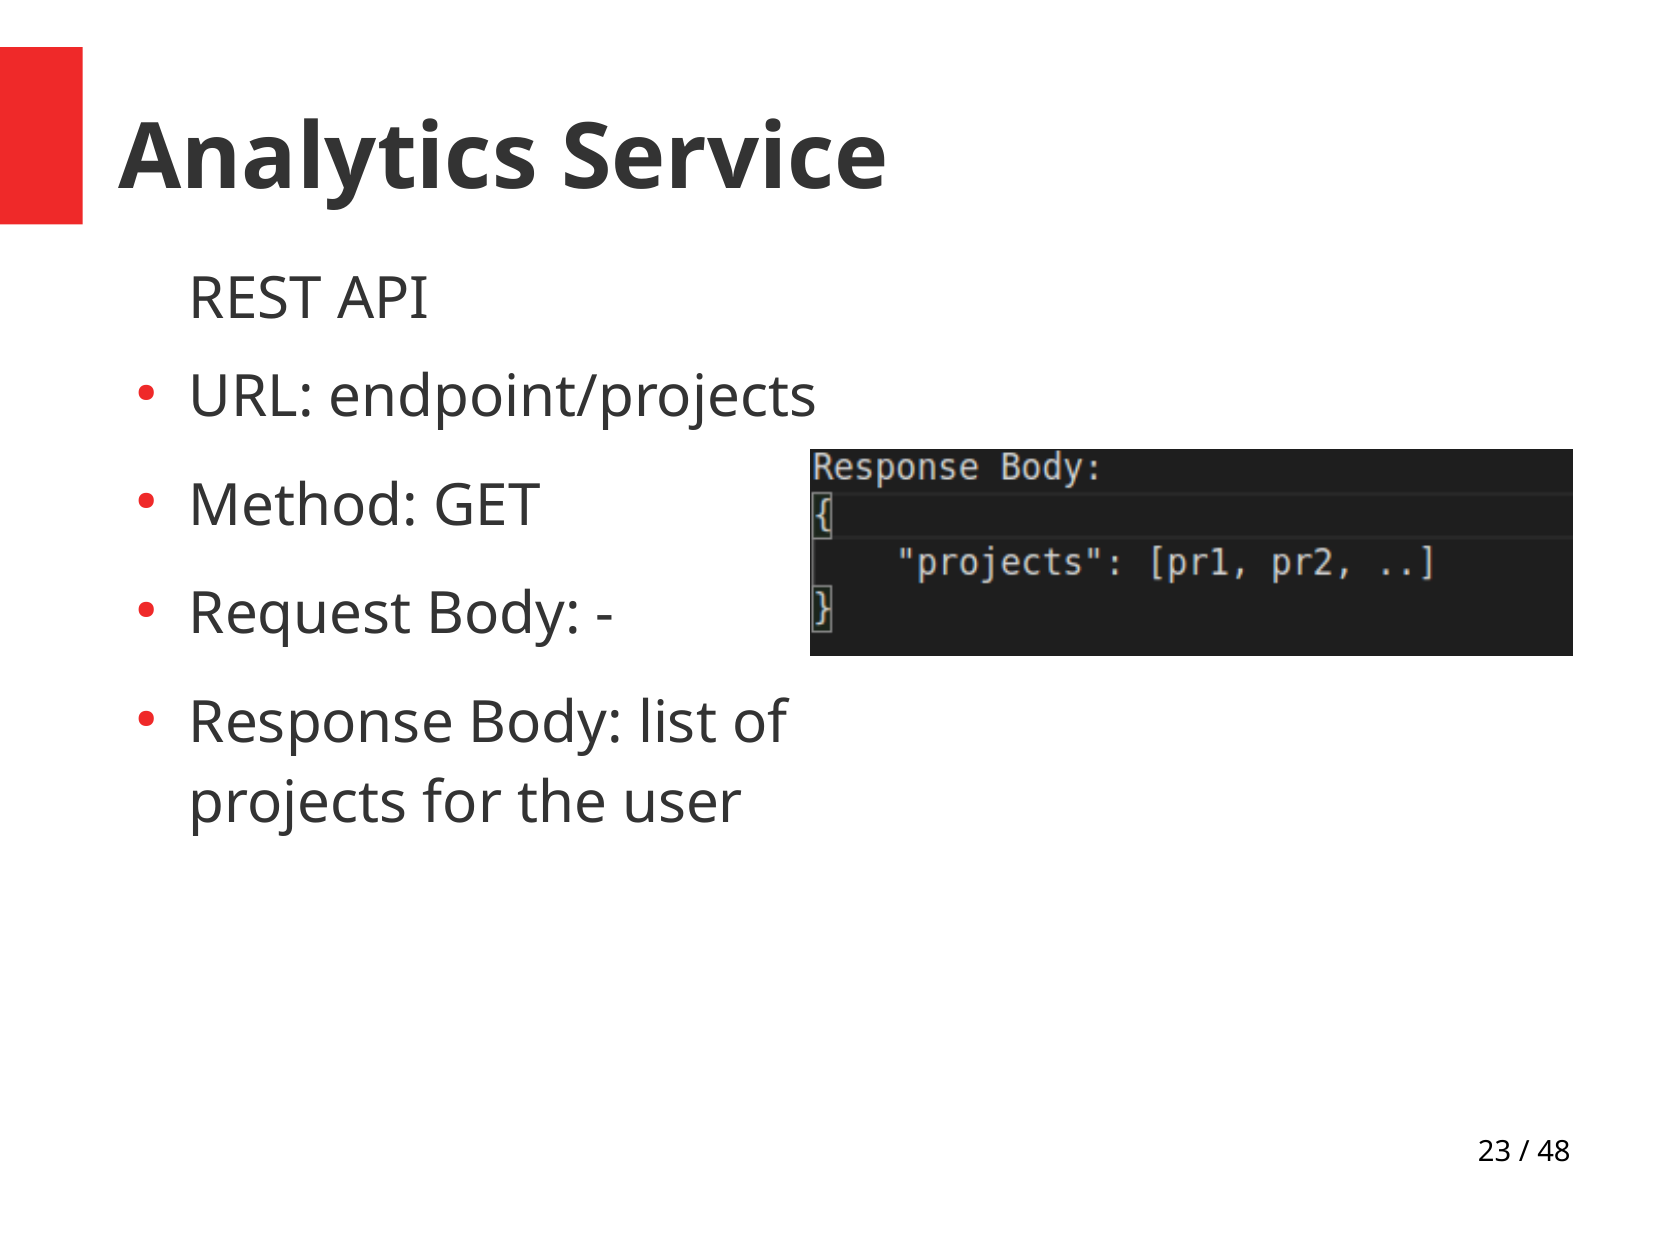

# Analytics Service
REST API
URL: endpoint/projects
Method: GET
Request Body: -
Response Body: list of projects for the user
23